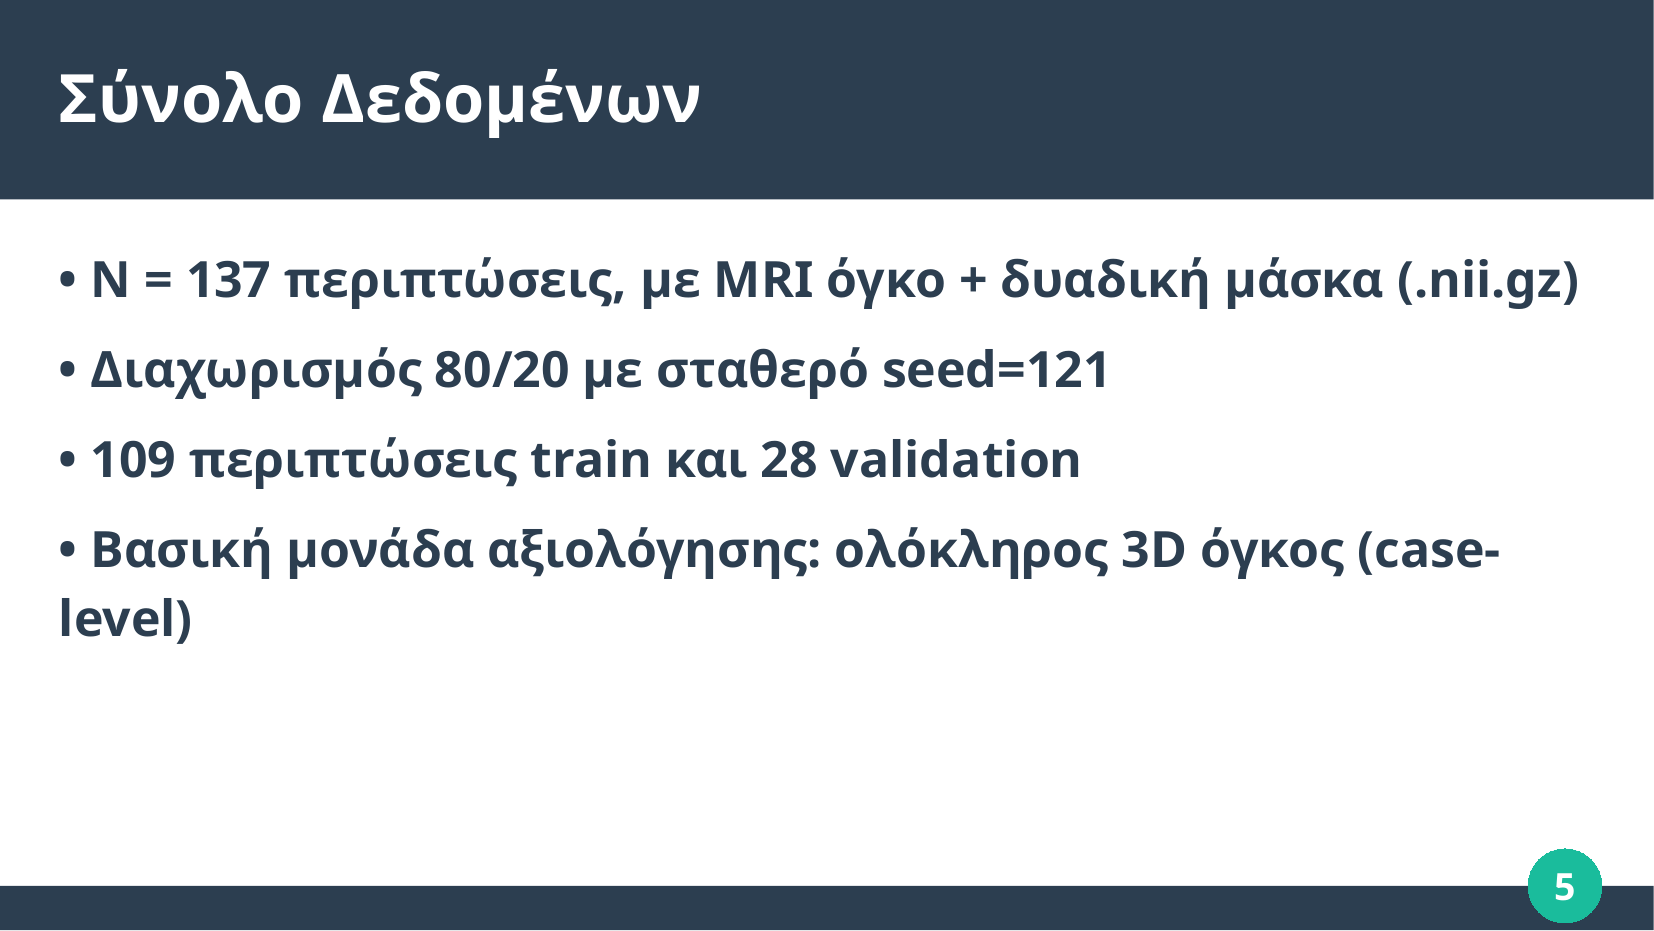

# Σύνολο Δεδομένων
• N = 137 περιπτώσεις, με MRI όγκο + δυαδική μάσκα (.nii.gz)
• Διαχωρισμός 80/20 με σταθερό seed=121
• 109 περιπτώσεις train και 28 validation
• Βασική μονάδα αξιολόγησης: ολόκληρος 3D όγκος (case-level)
5